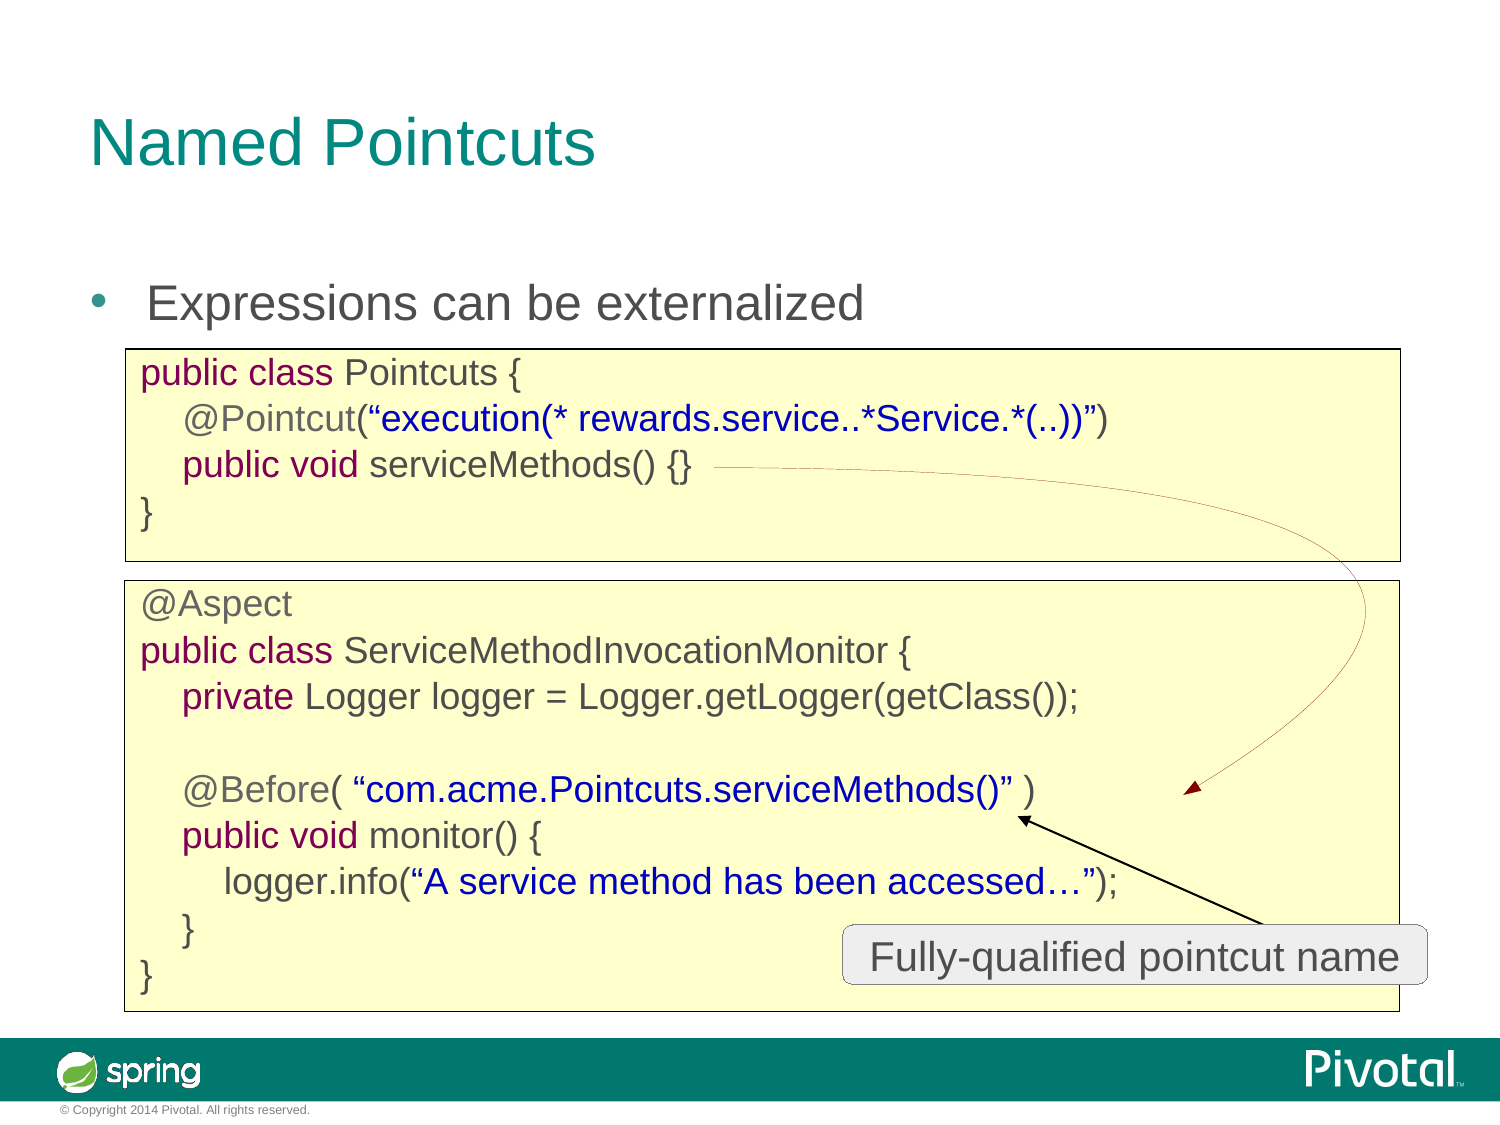

# Named Pointcuts
Expressions can be externalized
public class Pointcuts {
 @Pointcut(“execution(* rewards.service..*Service.*(..))”)
 public void serviceMethods() {}
}
@Aspect
public class ServiceMethodInvocationMonitor {
 private Logger logger = Logger.getLogger(getClass());
 @Before( “com.acme.Pointcuts.serviceMethods()” )
 public void monitor() {
 logger.info(“A service method has been accessed…”);
 }
}
Fully-qualified pointcut name